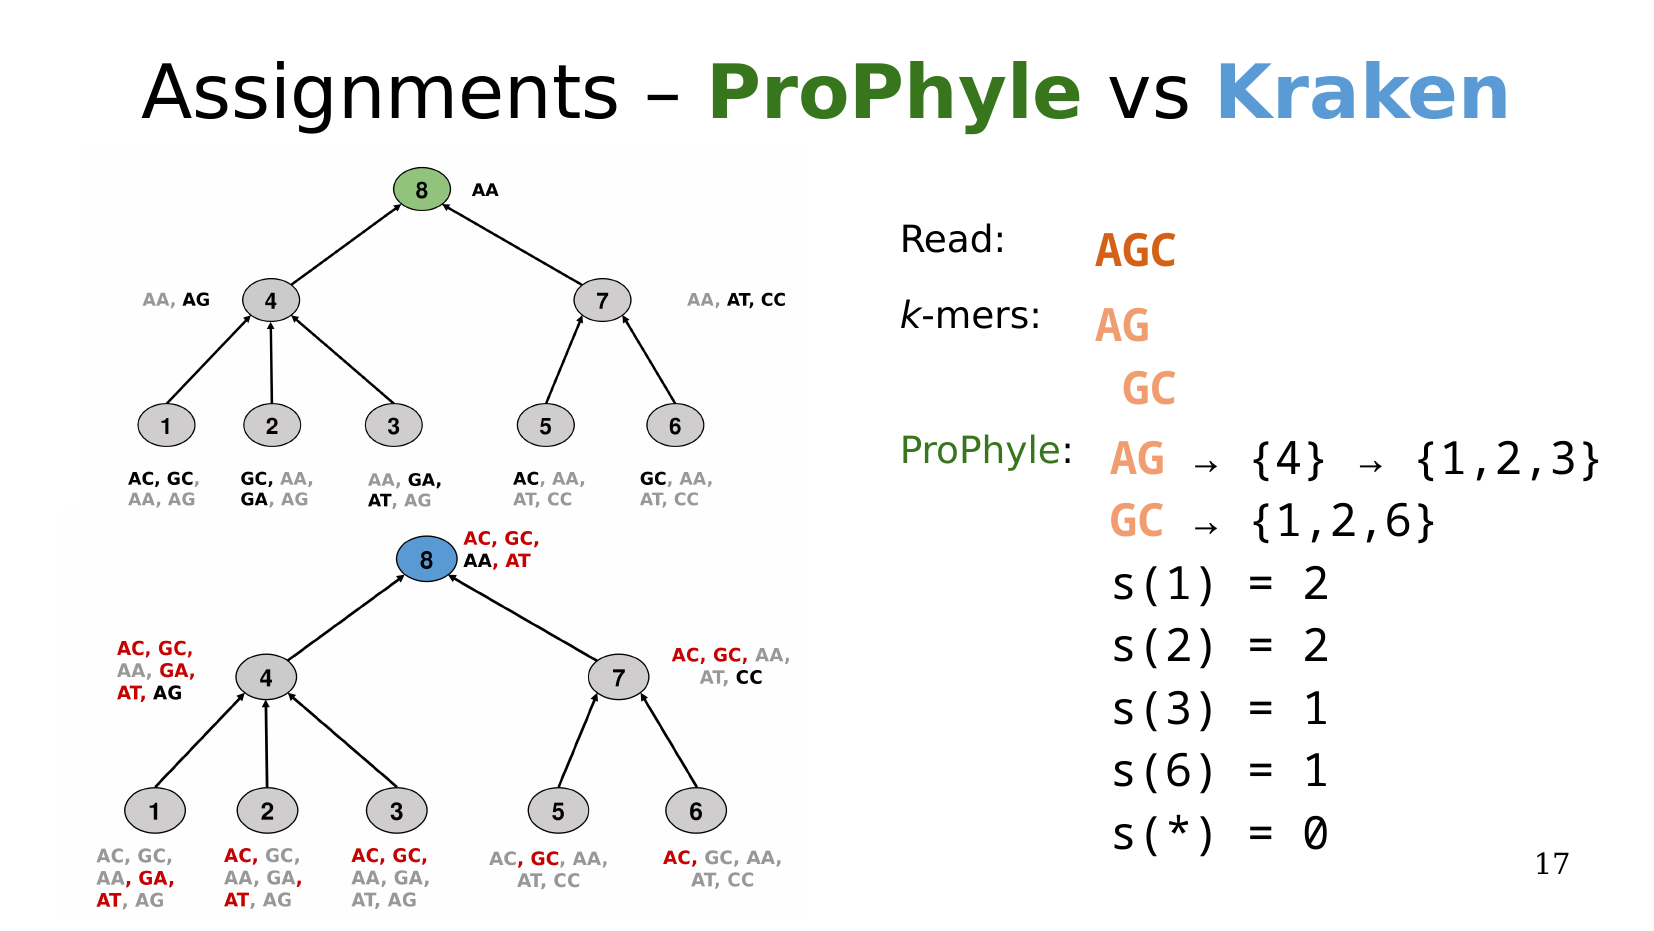

# Assignments – ProPhyle vs Kraken
Read:
AGC
AG
 GC
k-mers:
AG → {4} → {1,2,3}
GC → {1,2,6}
s(1) = 2
s(2) = 2
s(3) = 1
s(6) = 1
s(*) = 0
read → {1,2}
ProPhyle:
17